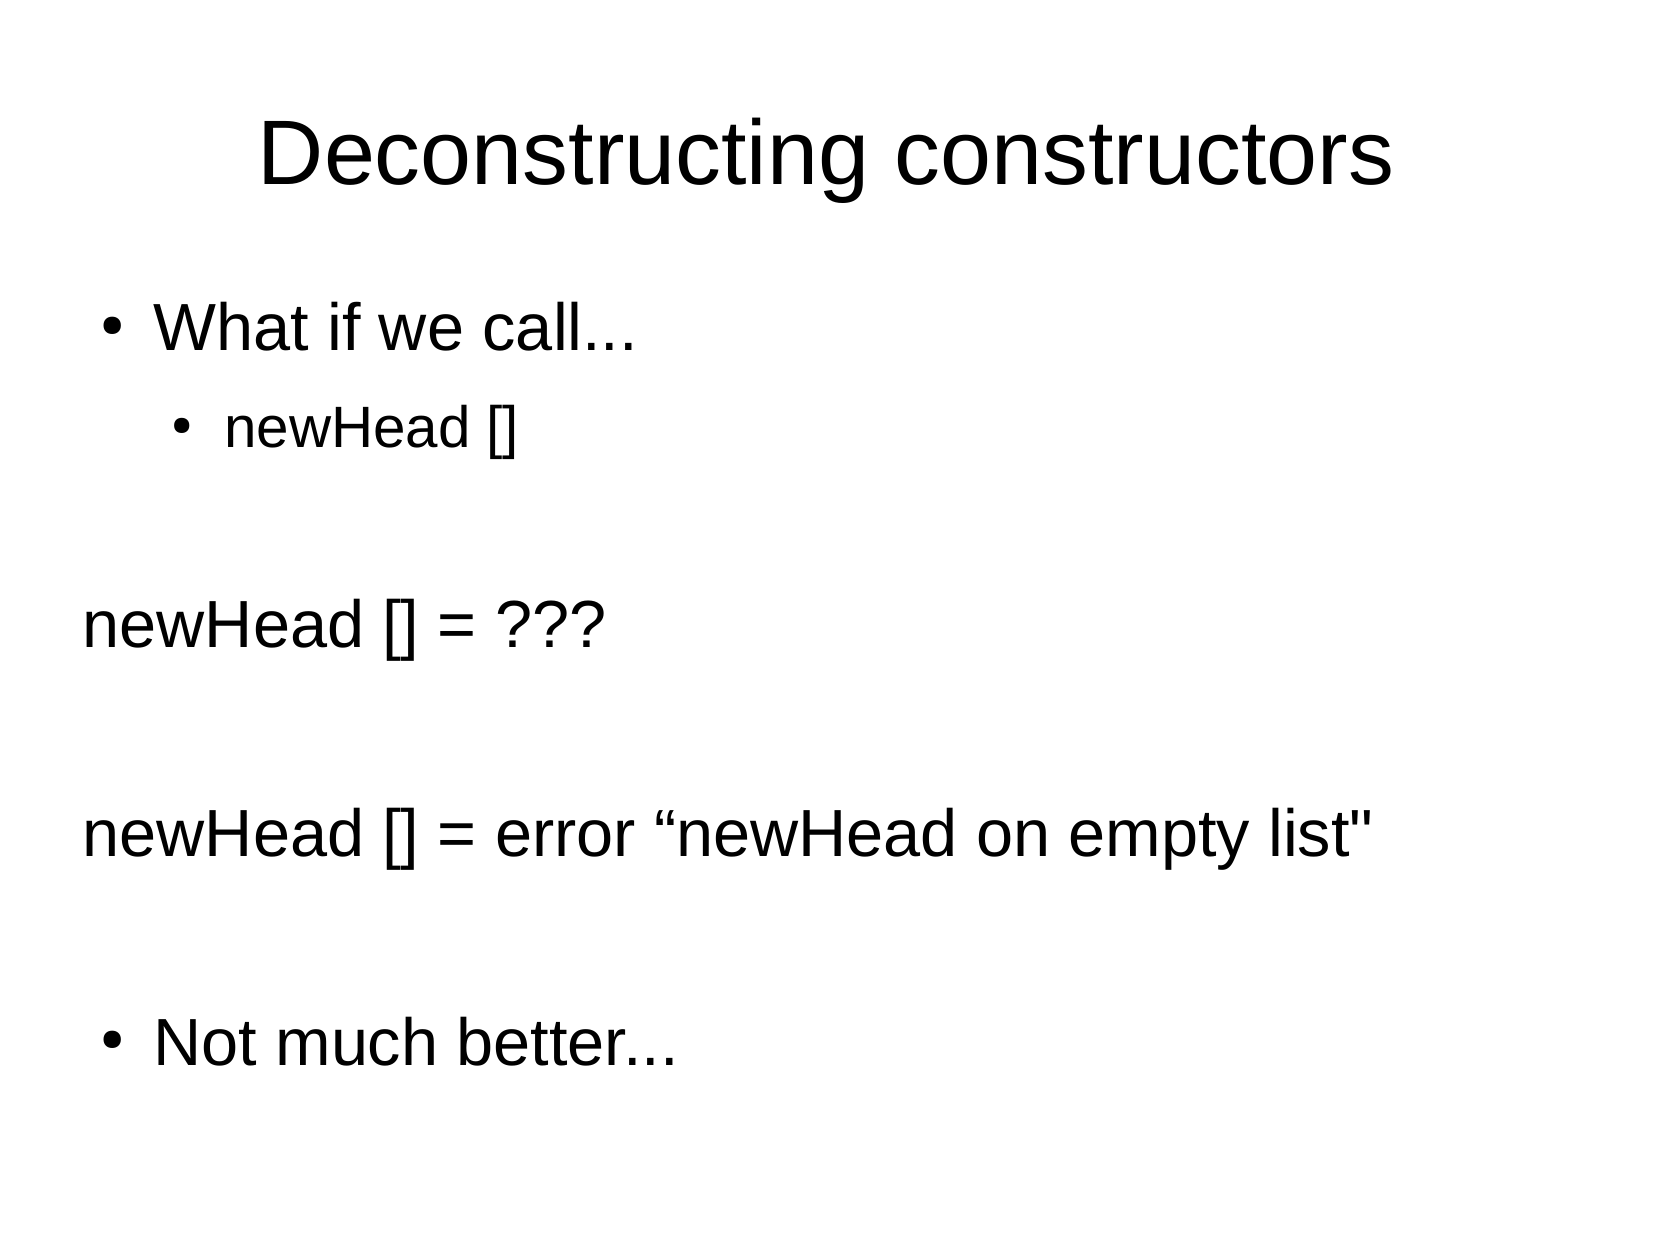

# Deconstructing constructors
What if we call...
newHead []
newHead [] = ???
newHead [] = error “newHead on empty list"
Not much better...